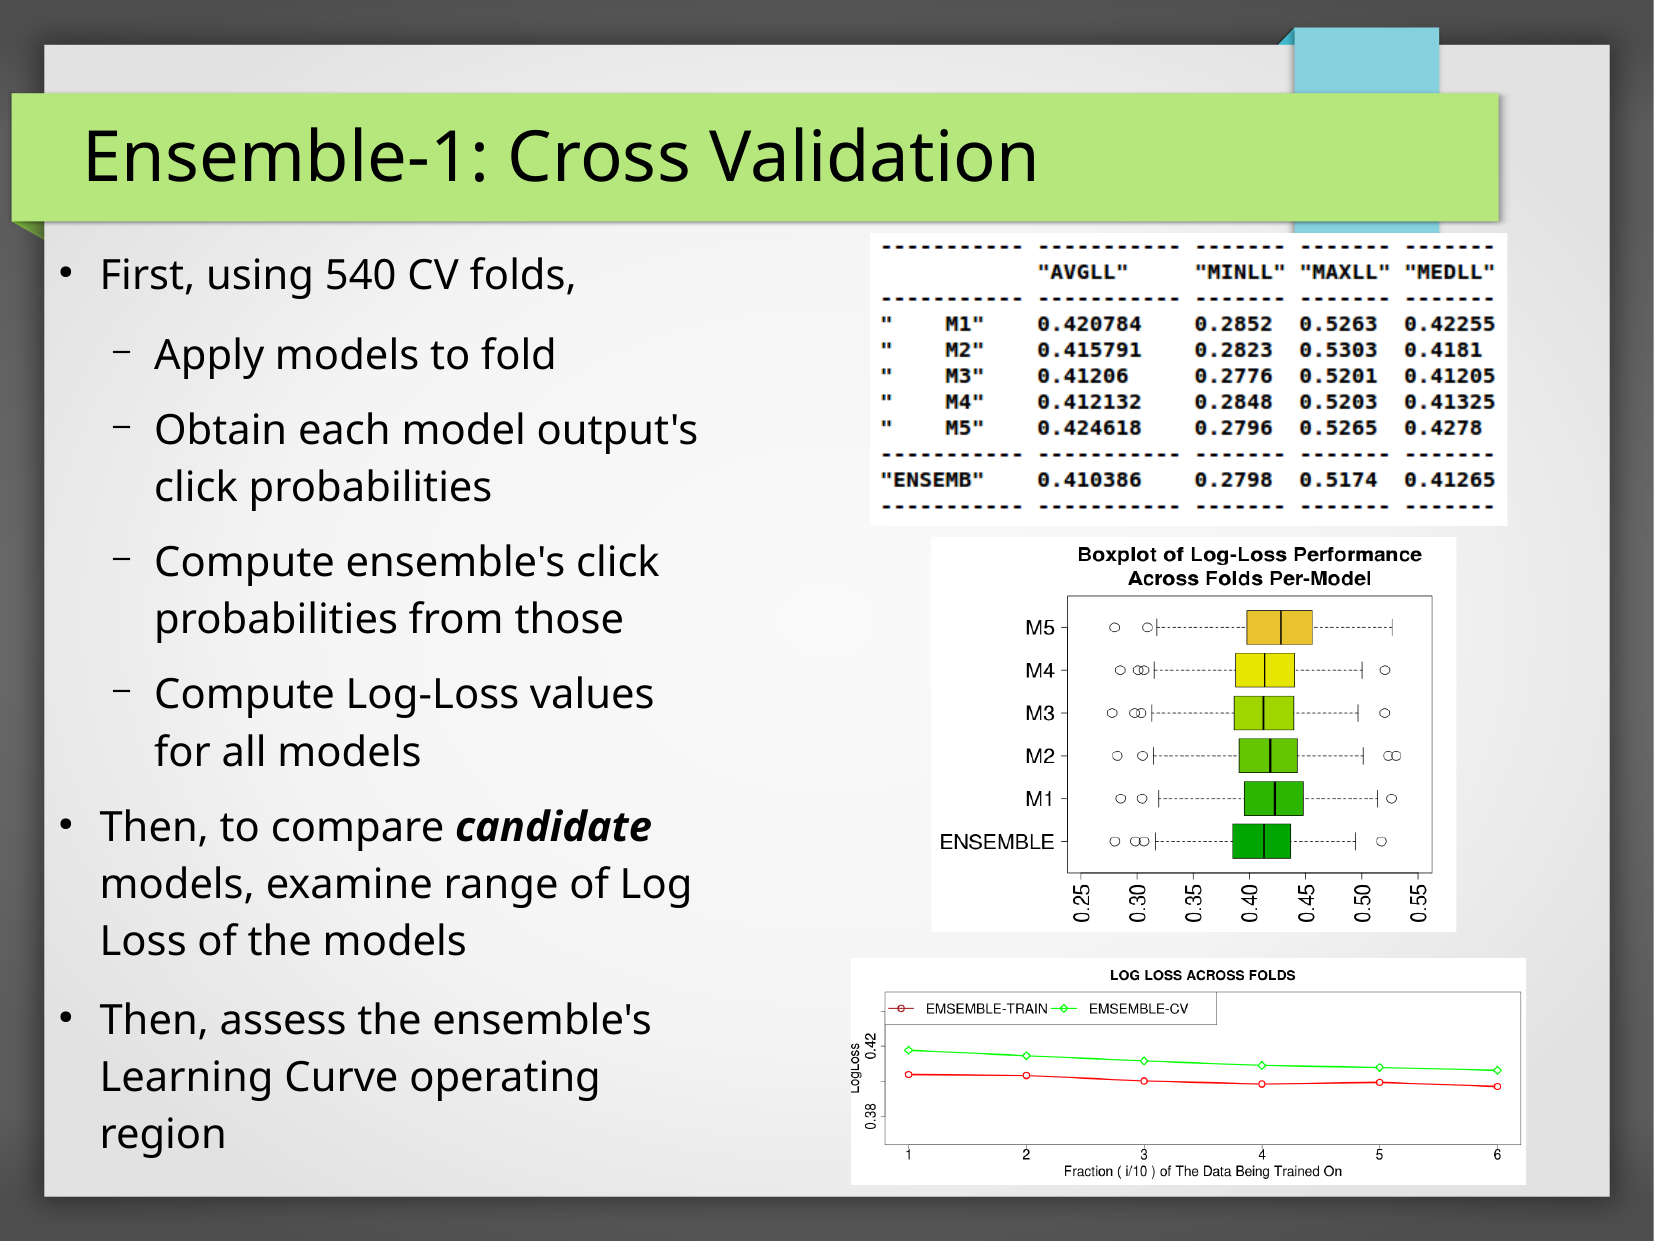

# Ensemble-1: Cross Validation
First, using 540 CV folds,
Apply models to fold
Obtain each model output's click probabilities
Compute ensemble's click probabilities from those
Compute Log-Loss values for all models
Then, to compare candidate models, examine range of Log Loss of the models
Then, assess the ensemble's Learning Curve operating region